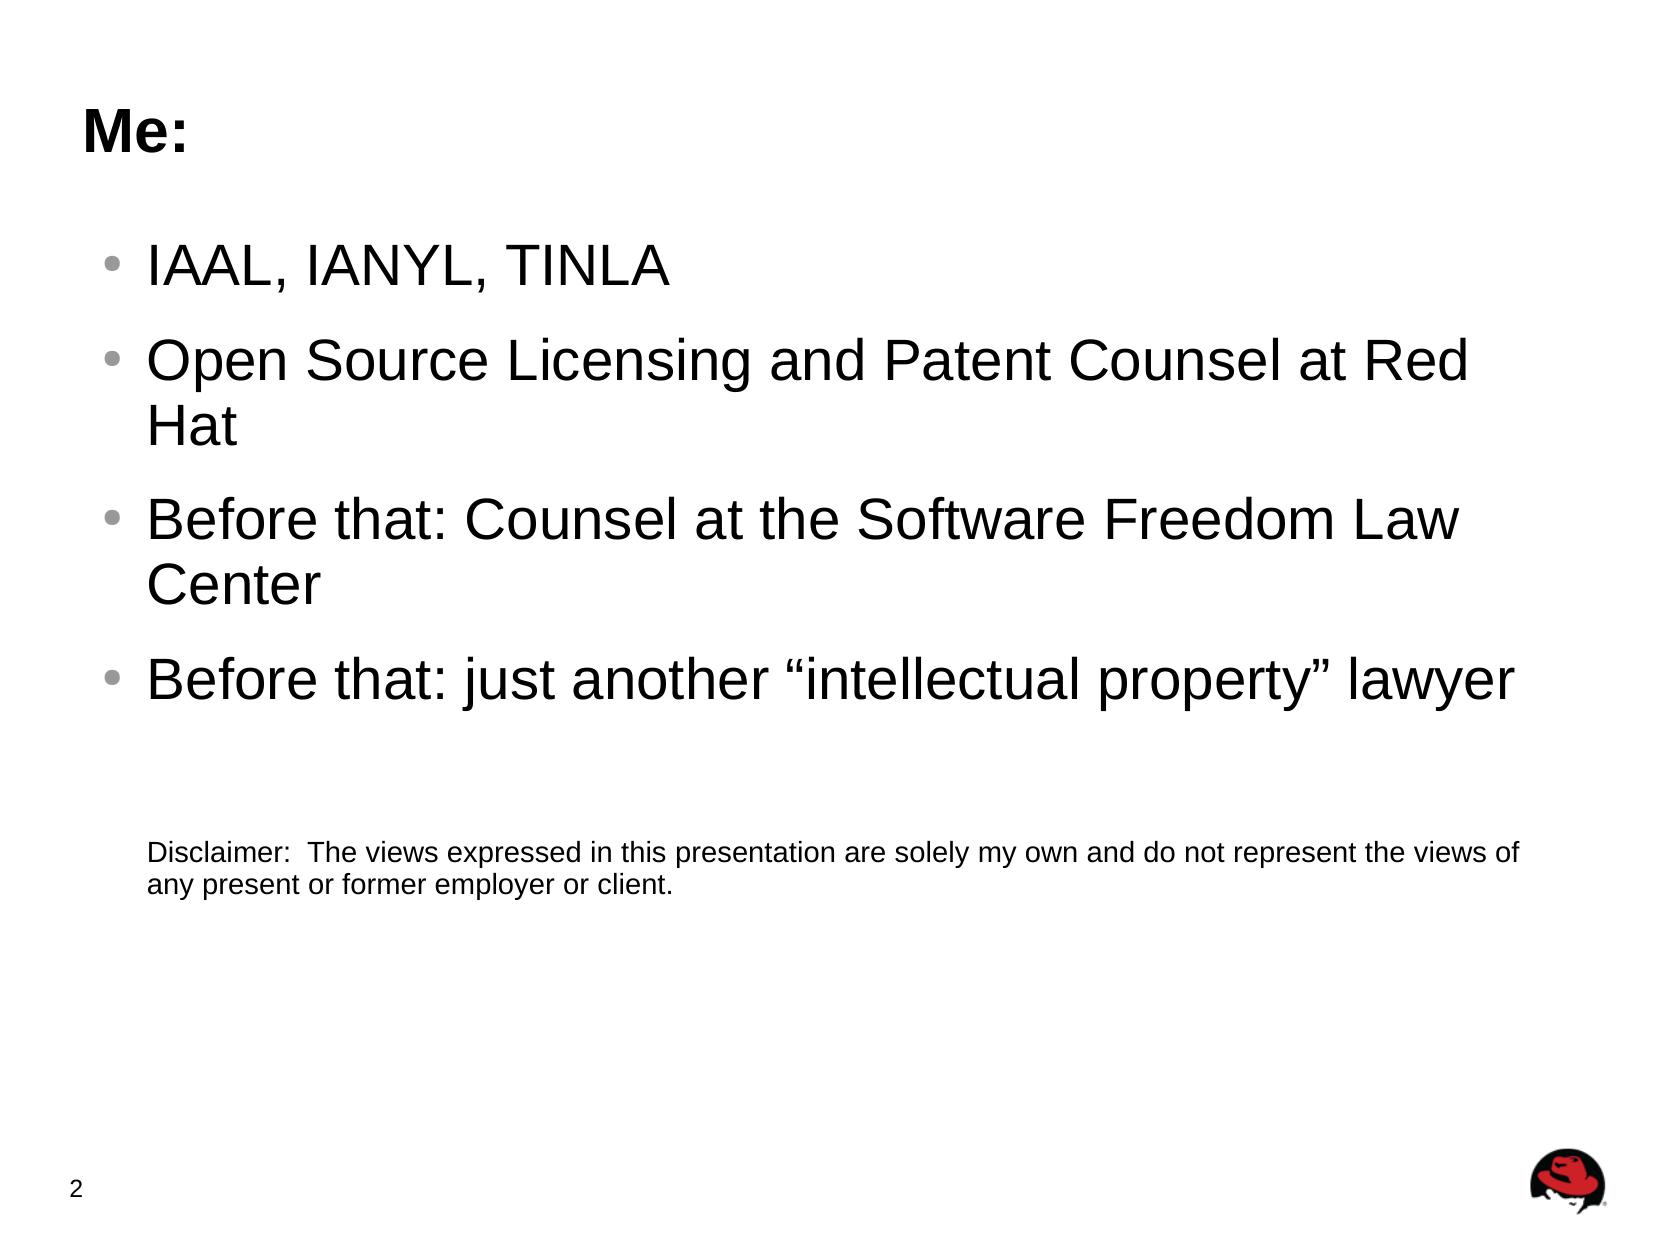

# Me:
IAAL, IANYL, TINLA
Open Source Licensing and Patent Counsel at Red Hat
Before that: Counsel at the Software Freedom Law Center
Before that: just another “intellectual property” lawyer
Disclaimer: The views expressed in this presentation are solely my own and do not represent the views of any present or former employer or client.